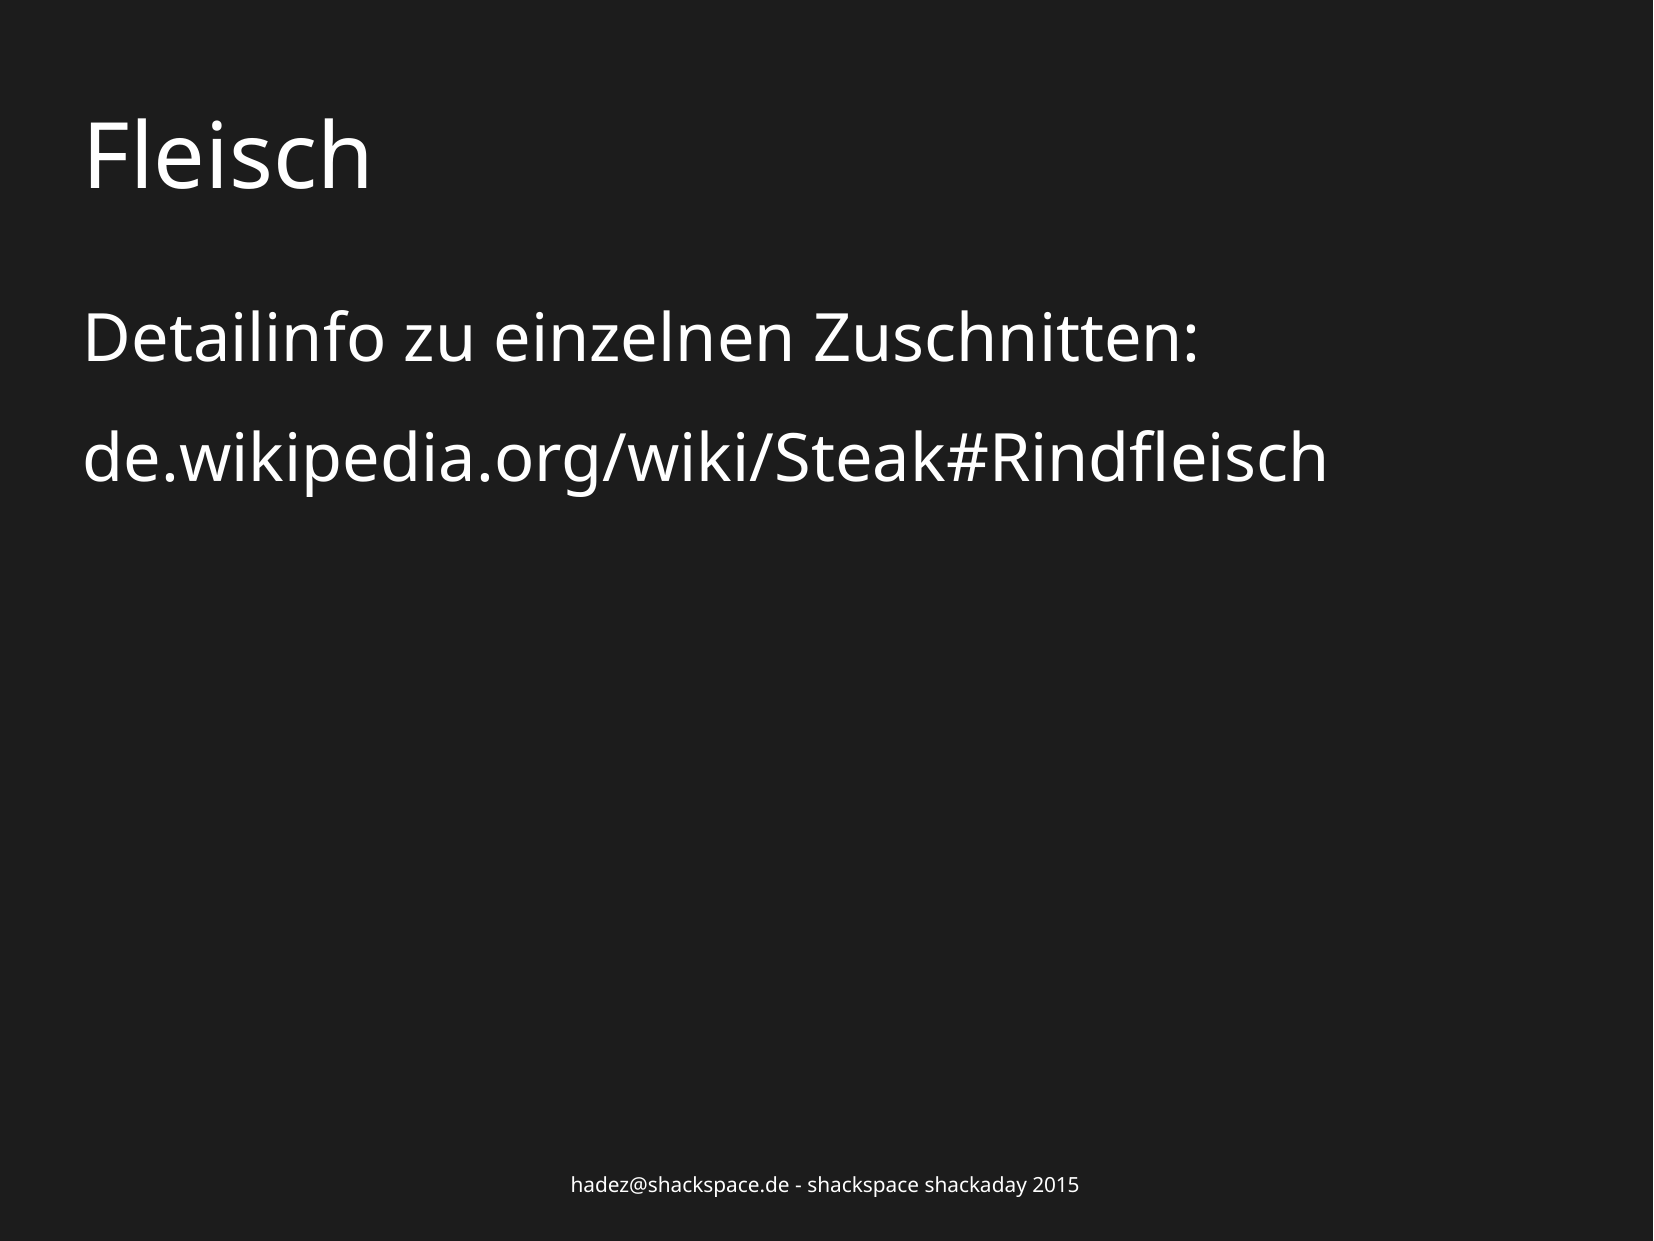

# Fleisch
Detailinfo zu einzelnen Zuschnitten:
de.wikipedia.org/wiki/Steak#Rindfleisch